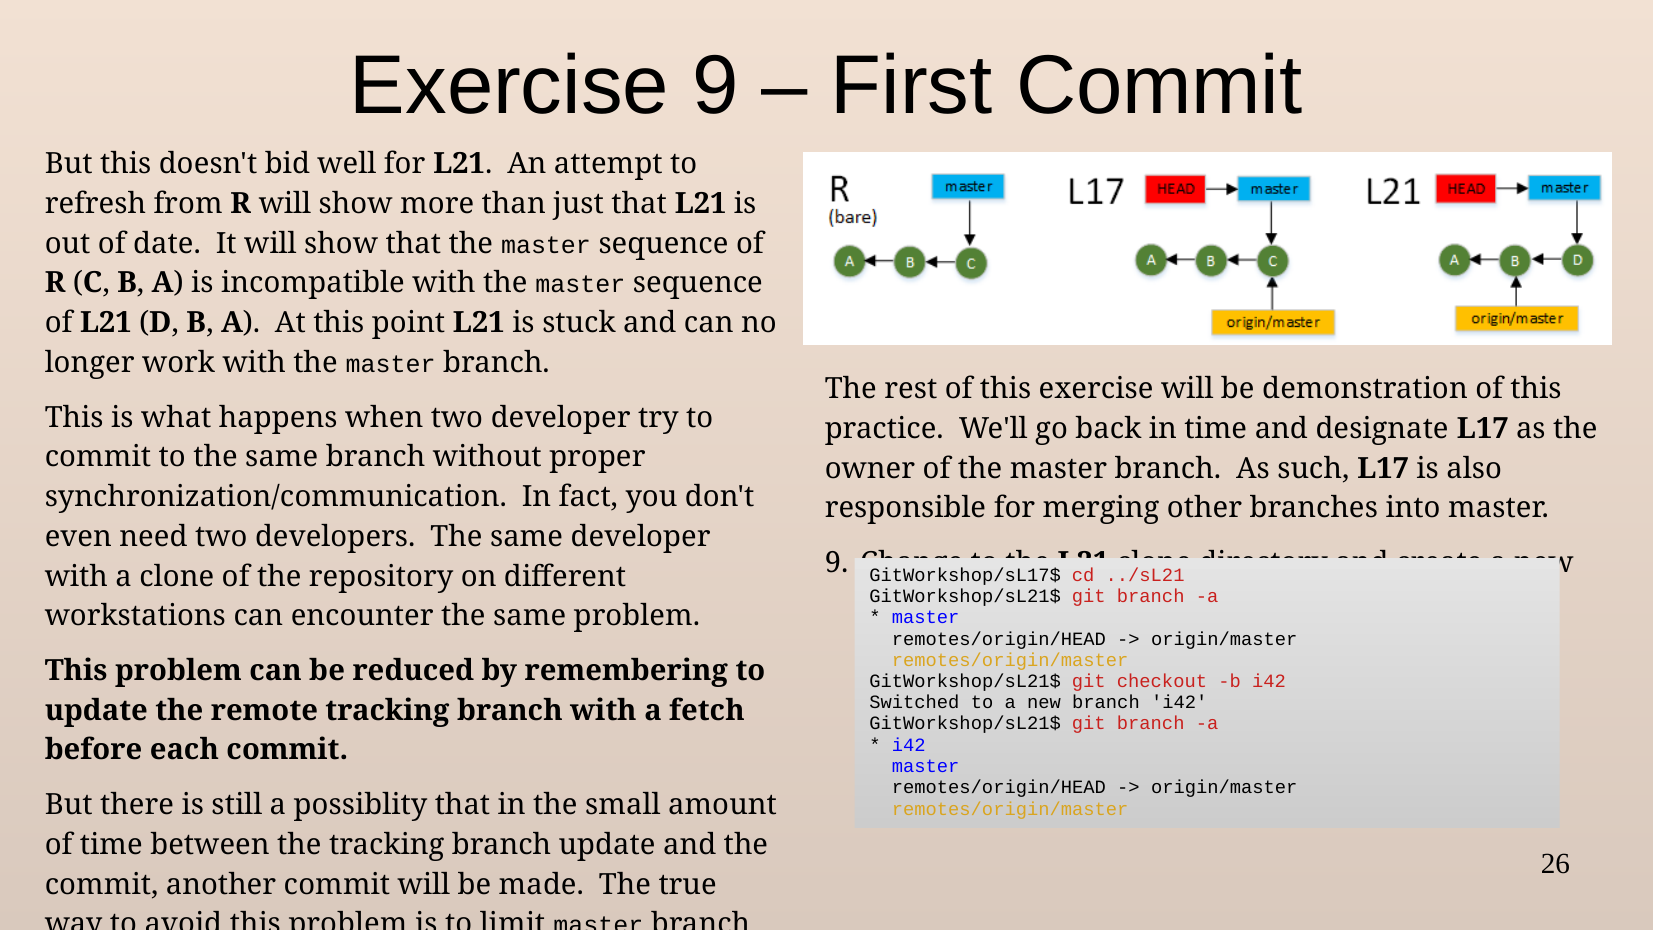

# Exercise 9 – First Commit
But this doesn't bid well for L21. An attempt to refresh from R will show more than just that L21 is out of date. It will show that the master sequence of R (C, B, A) is incompatible with the master sequence of L21 (D, B, A). At this point L21 is stuck and can no longer work with the master branch.
This is what happens when two developer try to commit to the same branch without proper synchronization/communication. In fact, you don't even need two developers. The same developer with a clone of the repository on different workstations can encounter the same problem.
This problem can be reduced by remembering to update the remote tracking branch with a fetch before each commit.
But there is still a possiblity that in the small amount of time between the tracking branch update and the commit, another commit will be made. The true way to avoid this problem is to limit master branch commits to a single person or to a small group of people who communicate well. Everyone else commits using different branches that are merged to master. This eliminates the race conditions.
The rest of this exercise will be demonstration of this practice. We'll go back in time and designate L17 as the owner of the master branch. As such, L17 is also responsible for merging other branches into master.
Change to the L21 clone directory and create a new i42 branch.
GitWorkshop/sL17$ cd ../sL21
GitWorkshop/sL21$ git branch -a
* master
 remotes/origin/HEAD -> origin/master
 remotes/origin/master
GitWorkshop/sL21$ git checkout -b i42
Switched to a new branch 'i42'
GitWorkshop/sL21$ git branch -a
* i42
 master
 remotes/origin/HEAD -> origin/master
 remotes/origin/master
26